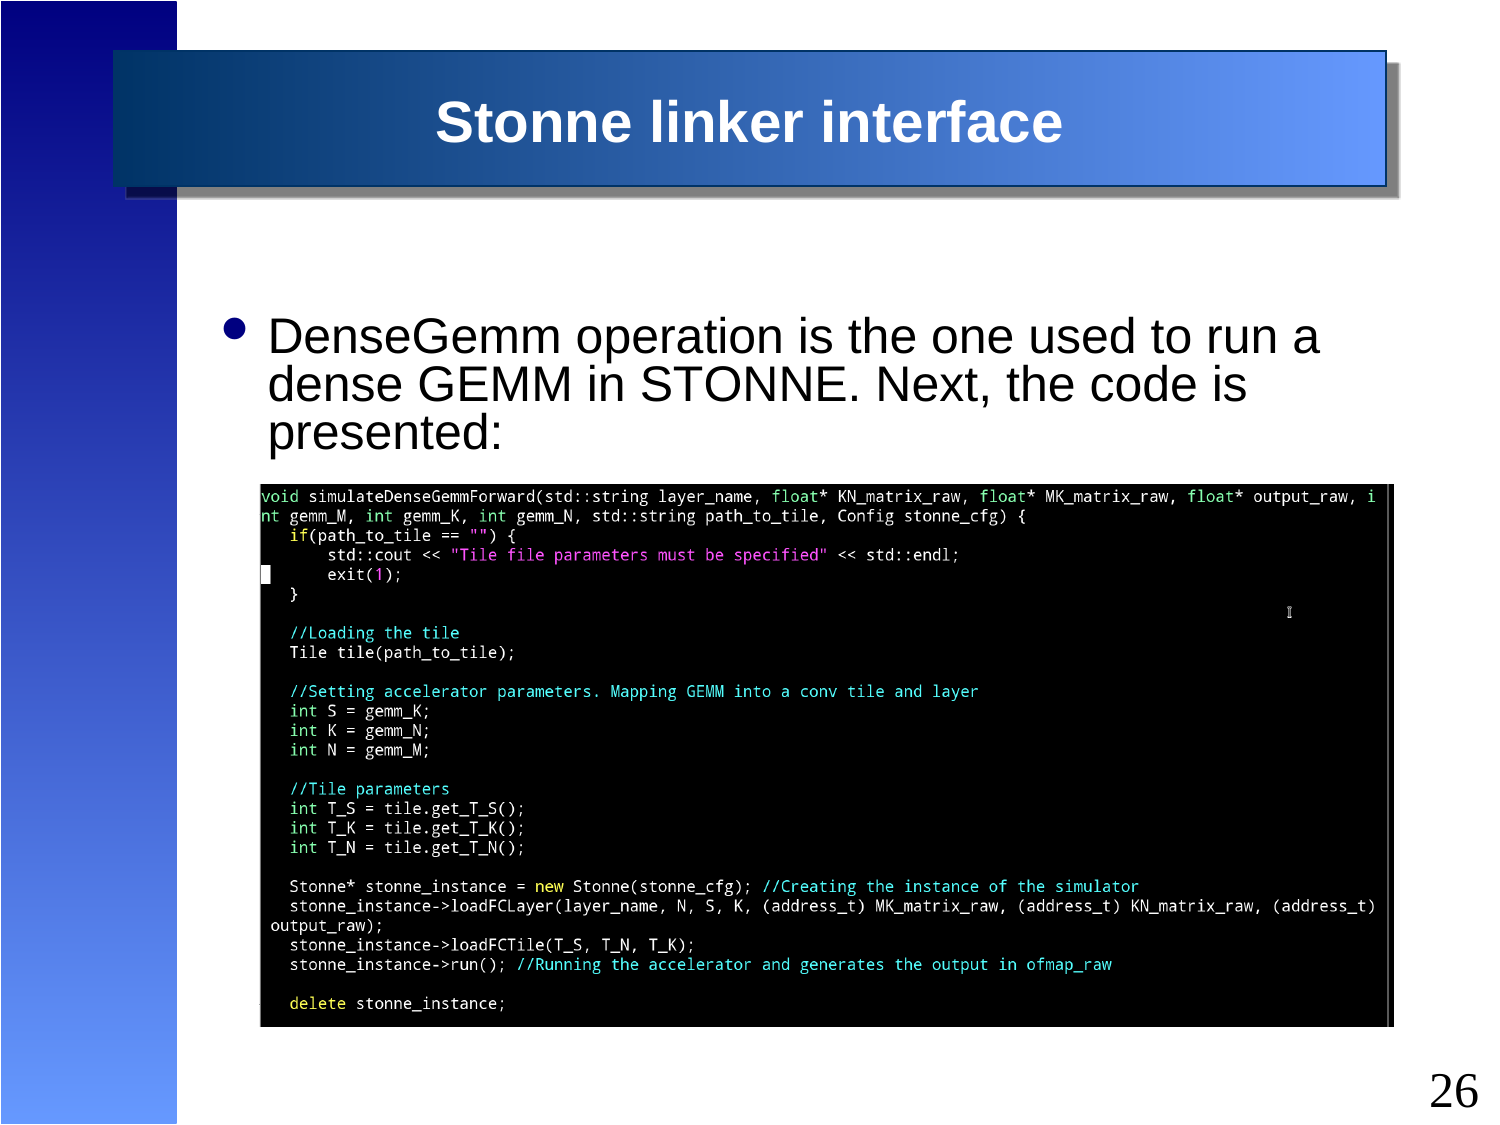

# Stonne linker interface
DenseGemm operation is the one used to run a dense GEMM in STONNE. Next, the code is presented: